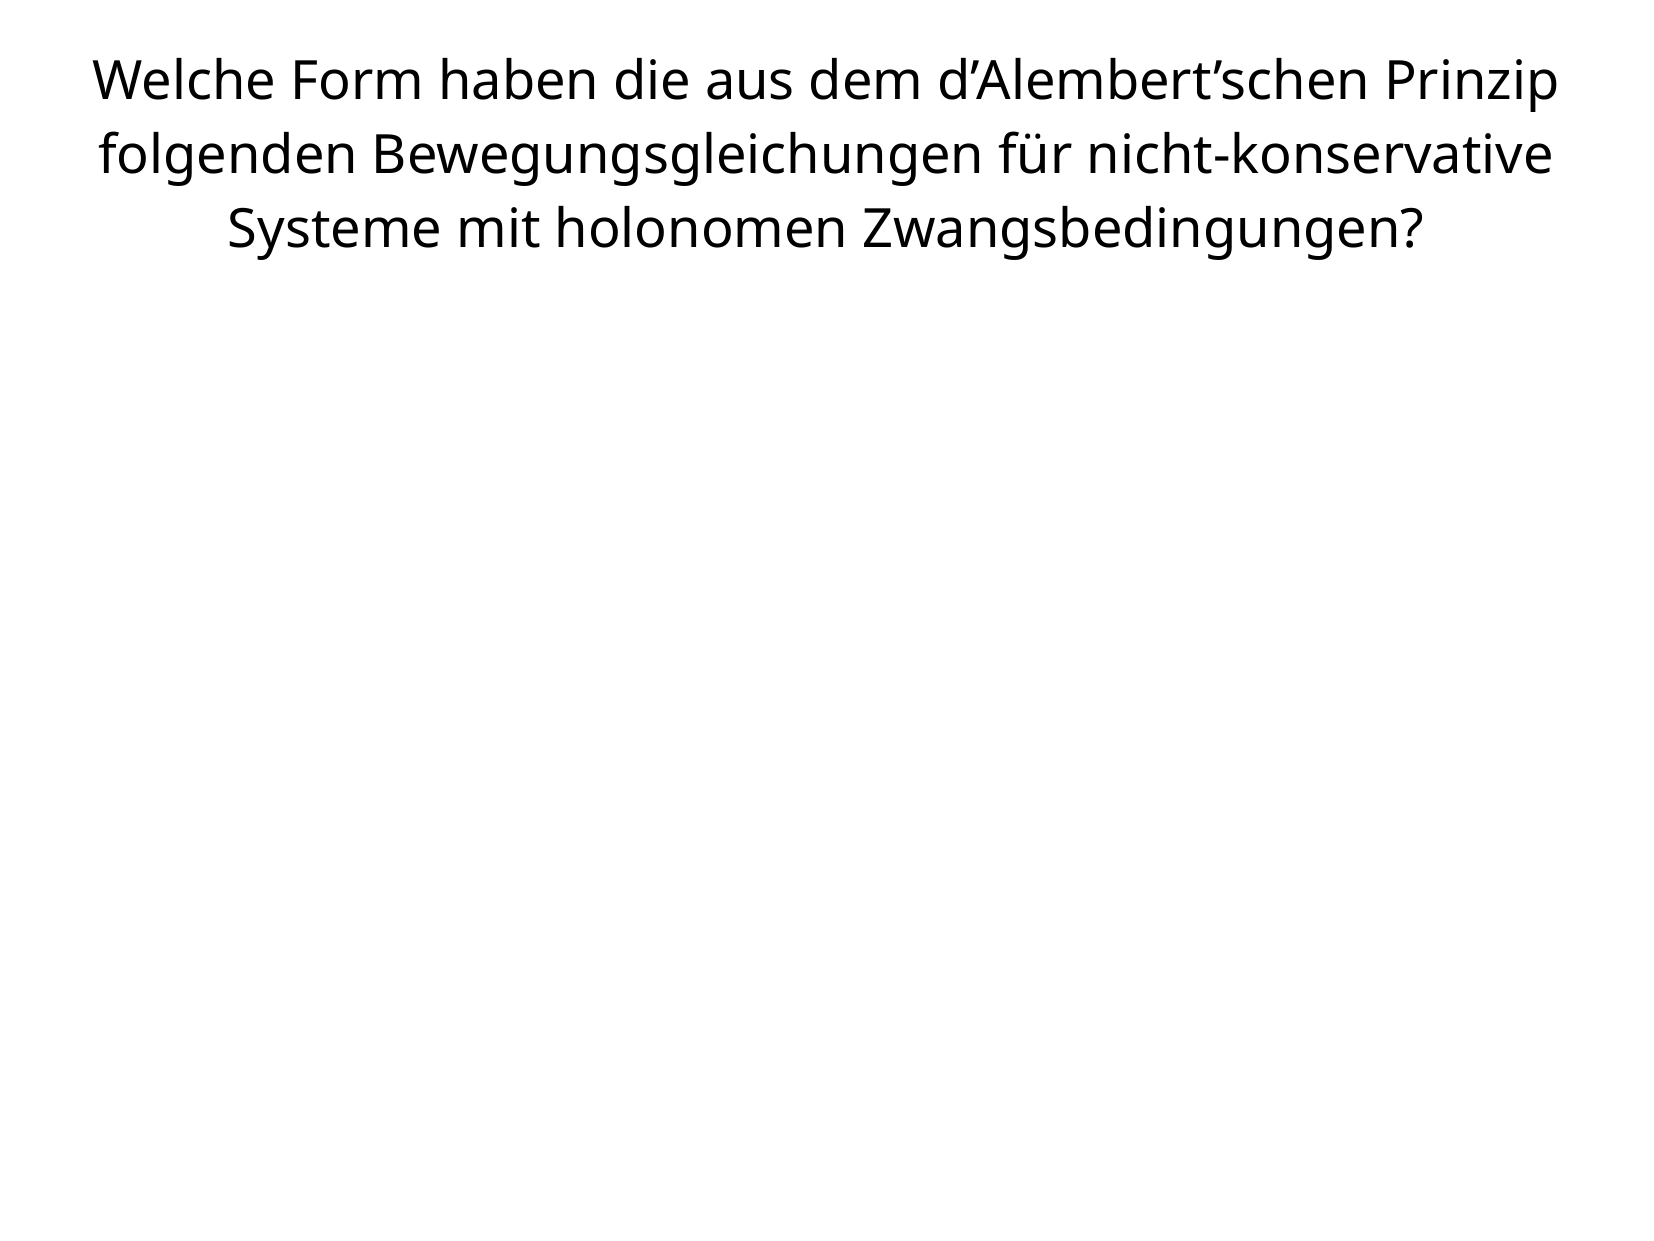

# Welche Form haben die aus dem d’Alembert’schen Prinzip folgenden Bewegungsgleichungen für nicht-konservative Systeme mit holonomen Zwangsbedingungen?